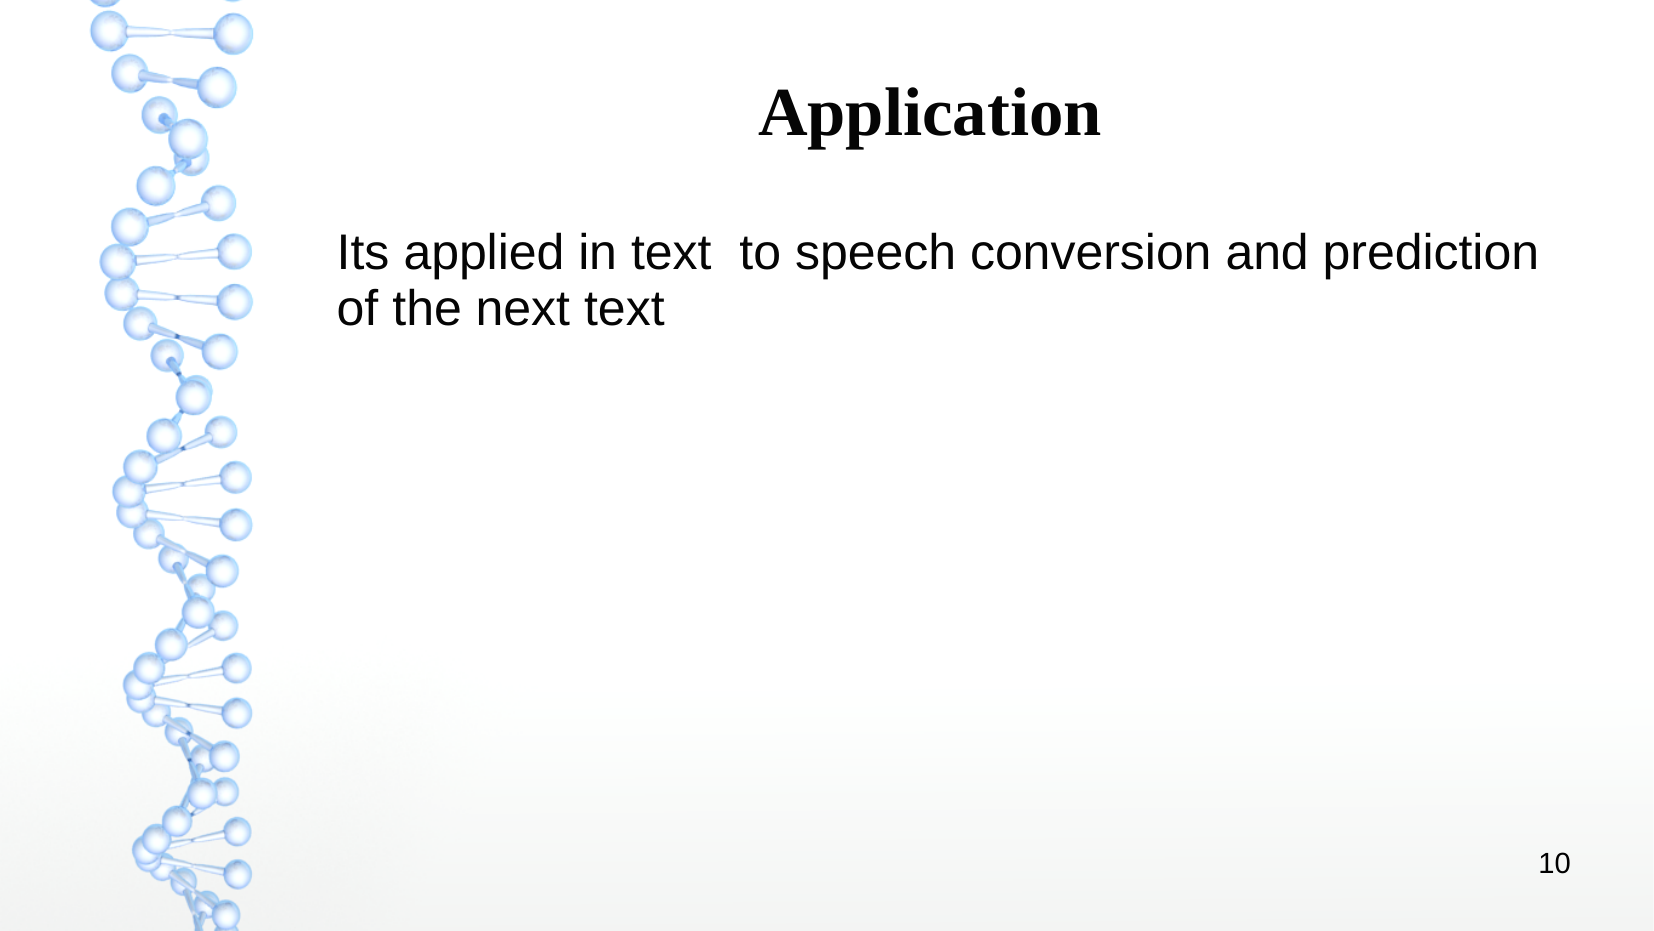

# Application
Its applied in text to speech conversion and prediction of the next text
10